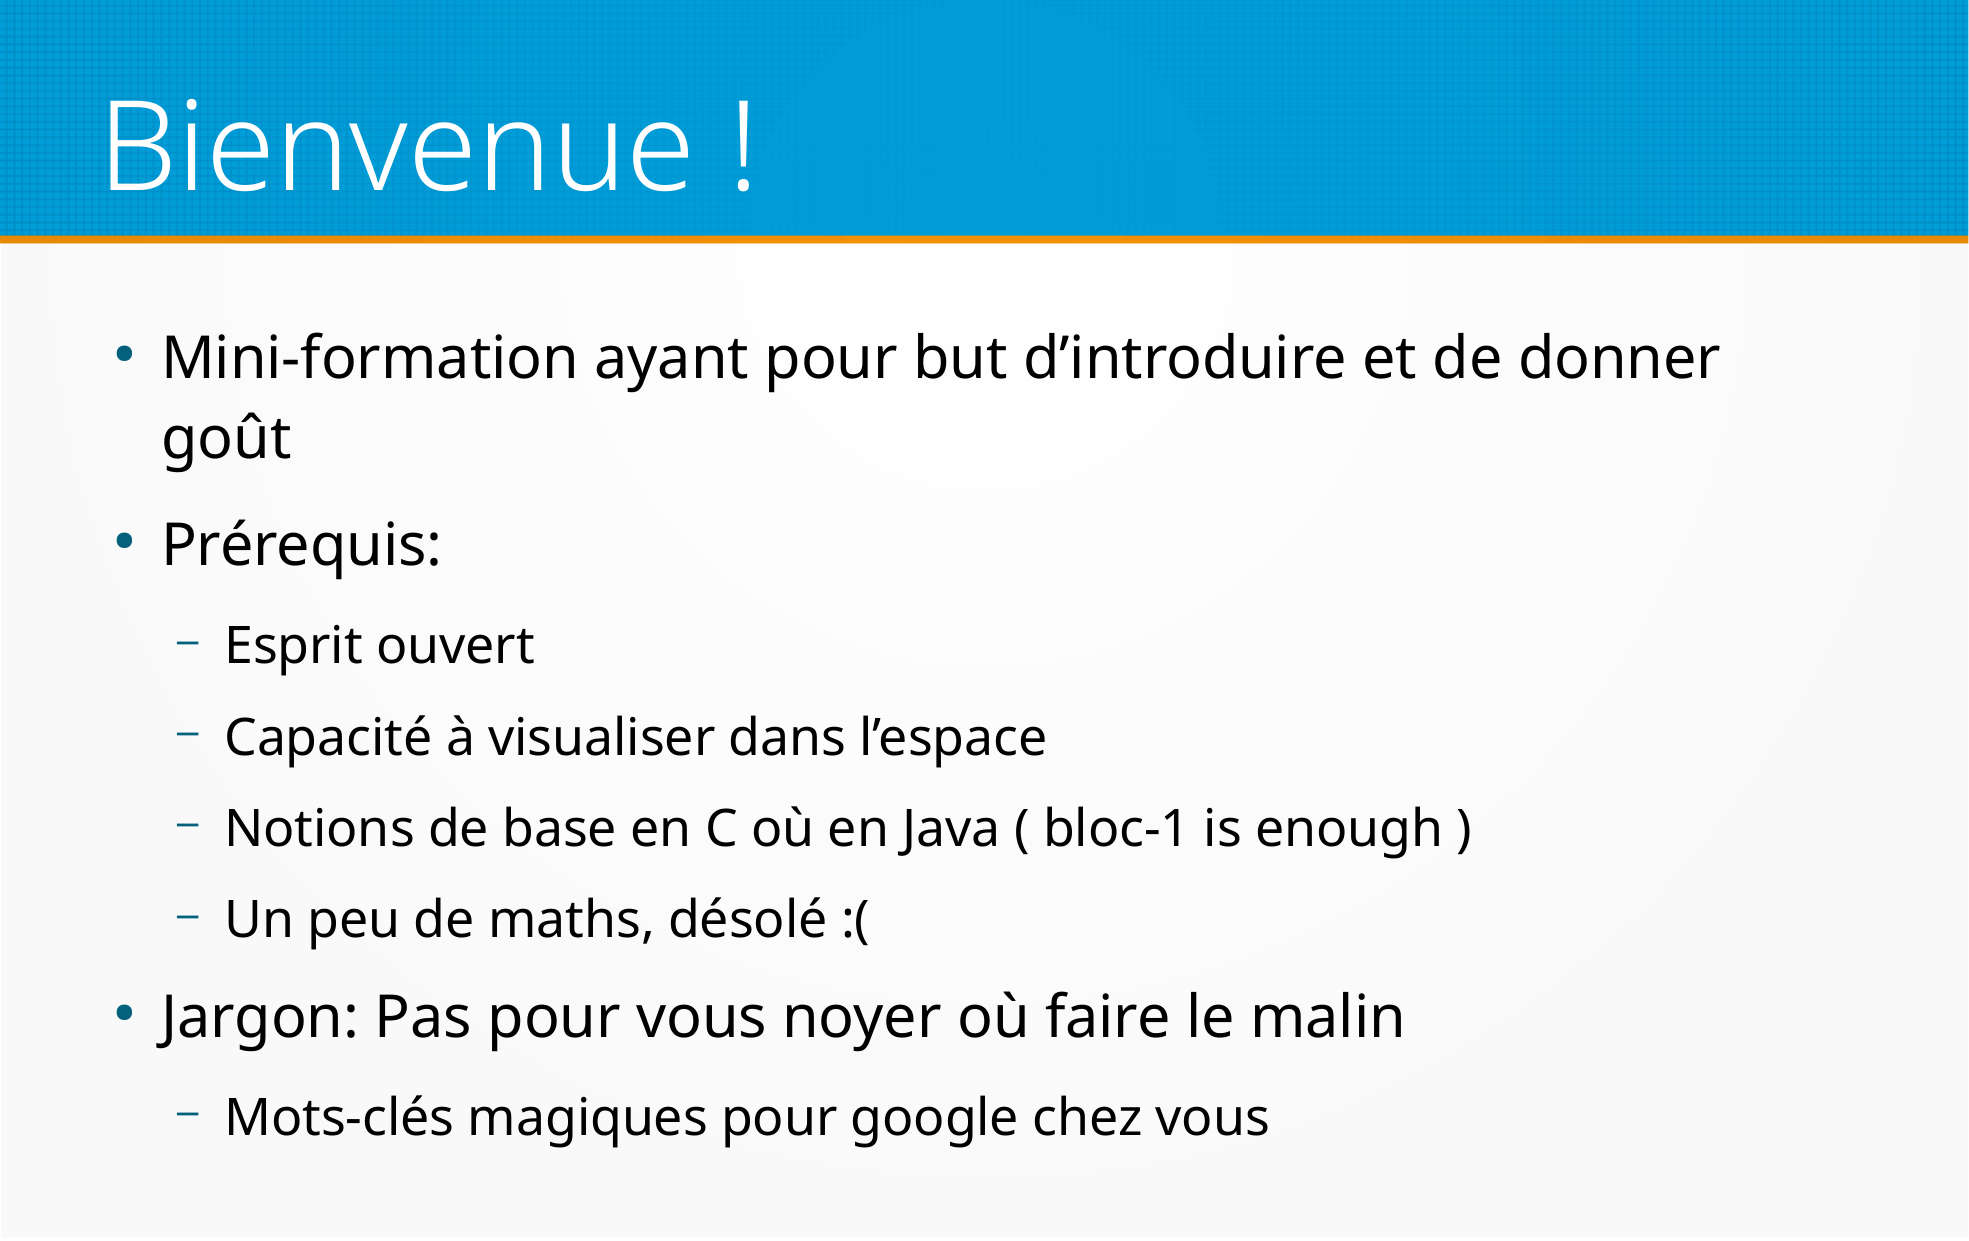

# Bienvenue !
Mini-formation ayant pour but d’introduire et de donner goût
Prérequis:
Esprit ouvert
Capacité à visualiser dans l’espace
Notions de base en C où en Java ( bloc-1 is enough )
Un peu de maths, désolé :(
Jargon: Pas pour vous noyer où faire le malin
Mots-clés magiques pour google chez vous